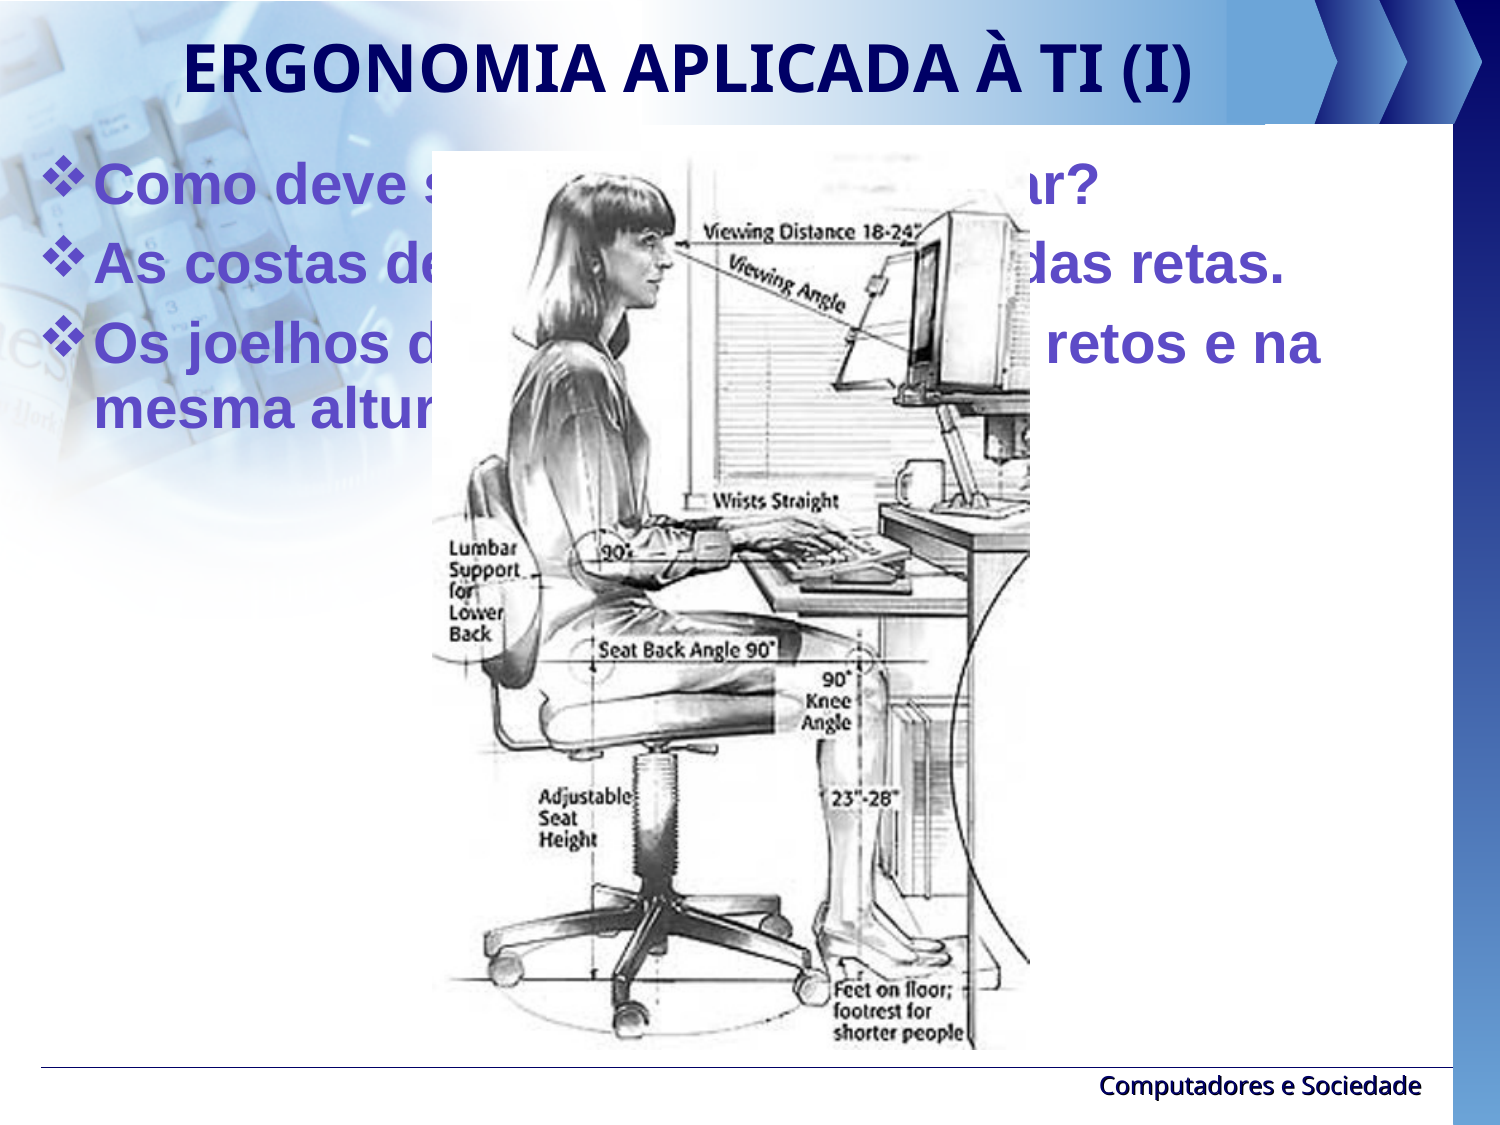

# ERGONOMIA APLICADA À TI (I)
Como deve ser a postura ao sentar?
As costas devem estar posicionadas retas.
Os joelhos devem estar dobrados retos e na mesma altura dos quadris.